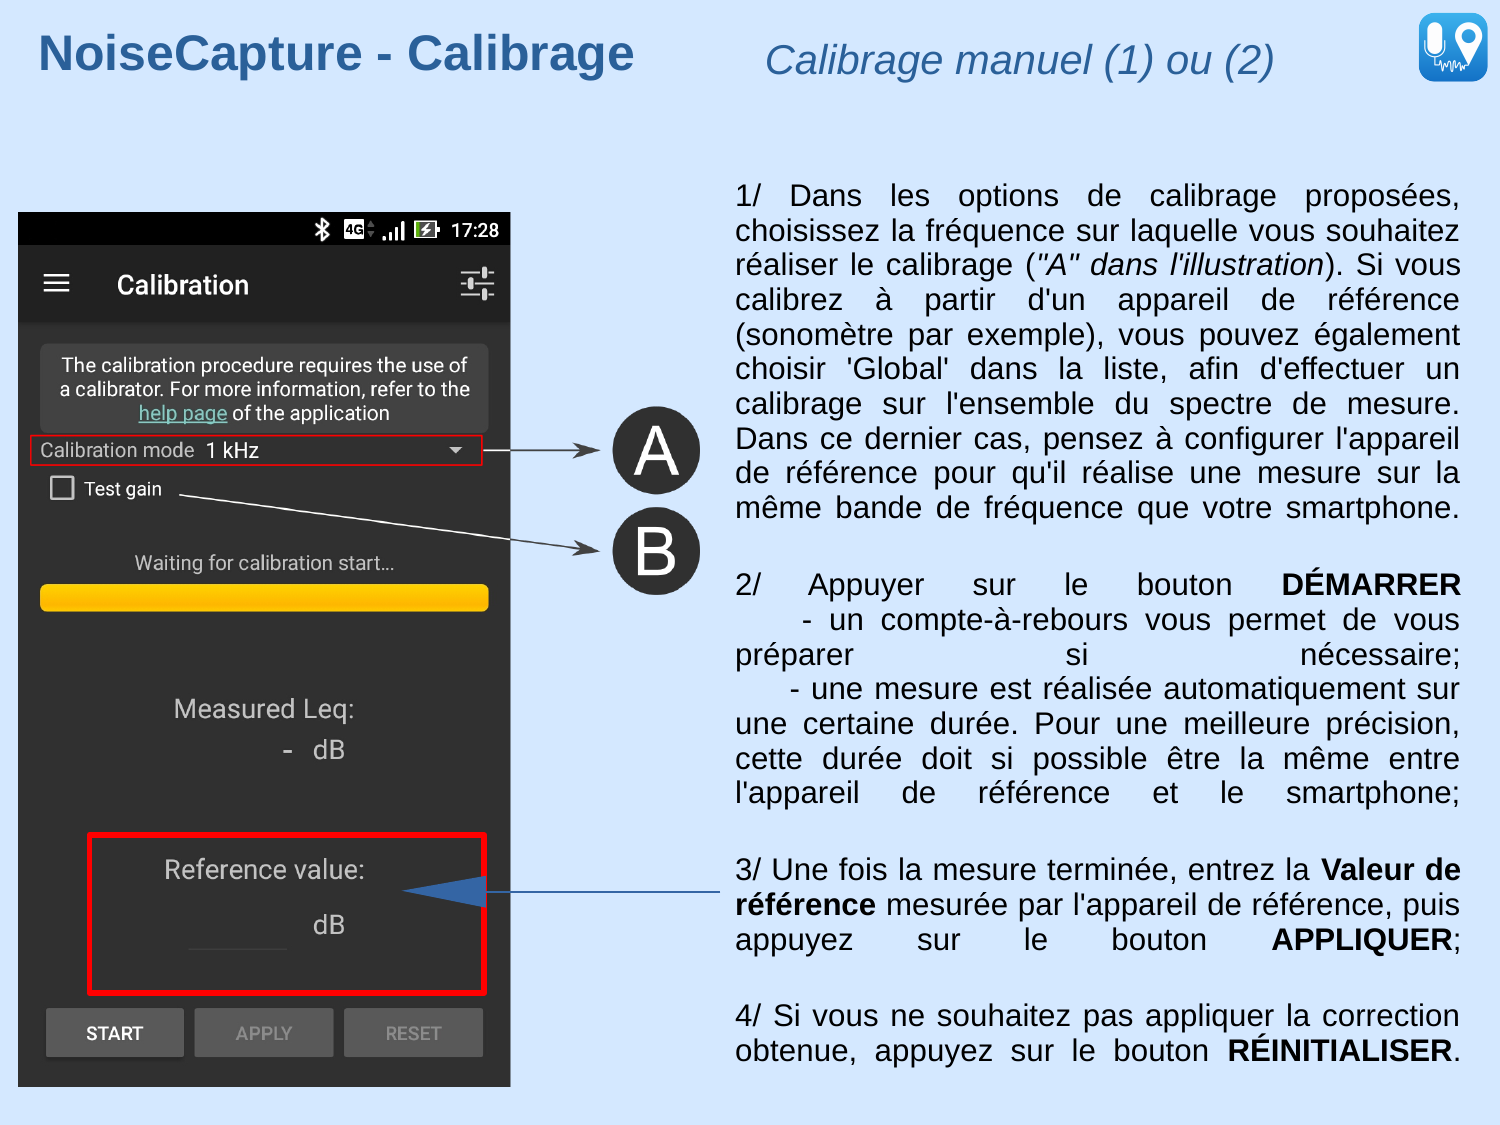

NoiseCapture - Calibrage
Calibrage manuel (1) ou (2)
1/ Dans les options de calibrage proposées, choisissez la fréquence sur laquelle vous souhaitez réaliser le calibrage ("A" dans l'illustration). Si vous calibrez à partir d'un appareil de référence (sonomètre par exemple), vous pouvez également choisir 'Global' dans la liste, afin d'effectuer un calibrage sur l'ensemble du spectre de mesure. Dans ce dernier cas, pensez à configurer l'appareil de référence pour qu'il réalise une mesure sur la même bande de fréquence que votre smartphone.
2/ Appuyer sur le bouton DÉMARRER
 - un compte-à-rebours vous permet de vous préparer si nécessaire;
 - une mesure est réalisée automatiquement sur une certaine durée. Pour une meilleure précision, cette durée doit si possible être la même entre l'appareil de référence et le smartphone;
3/ Une fois la mesure terminée, entrez la Valeur de référence mesurée par l'appareil de référence, puis appuyez sur le bouton APPLIQUER;
4/ Si vous ne souhaitez pas appliquer la correction obtenue, appuyez sur le bouton RÉINITIALISER.